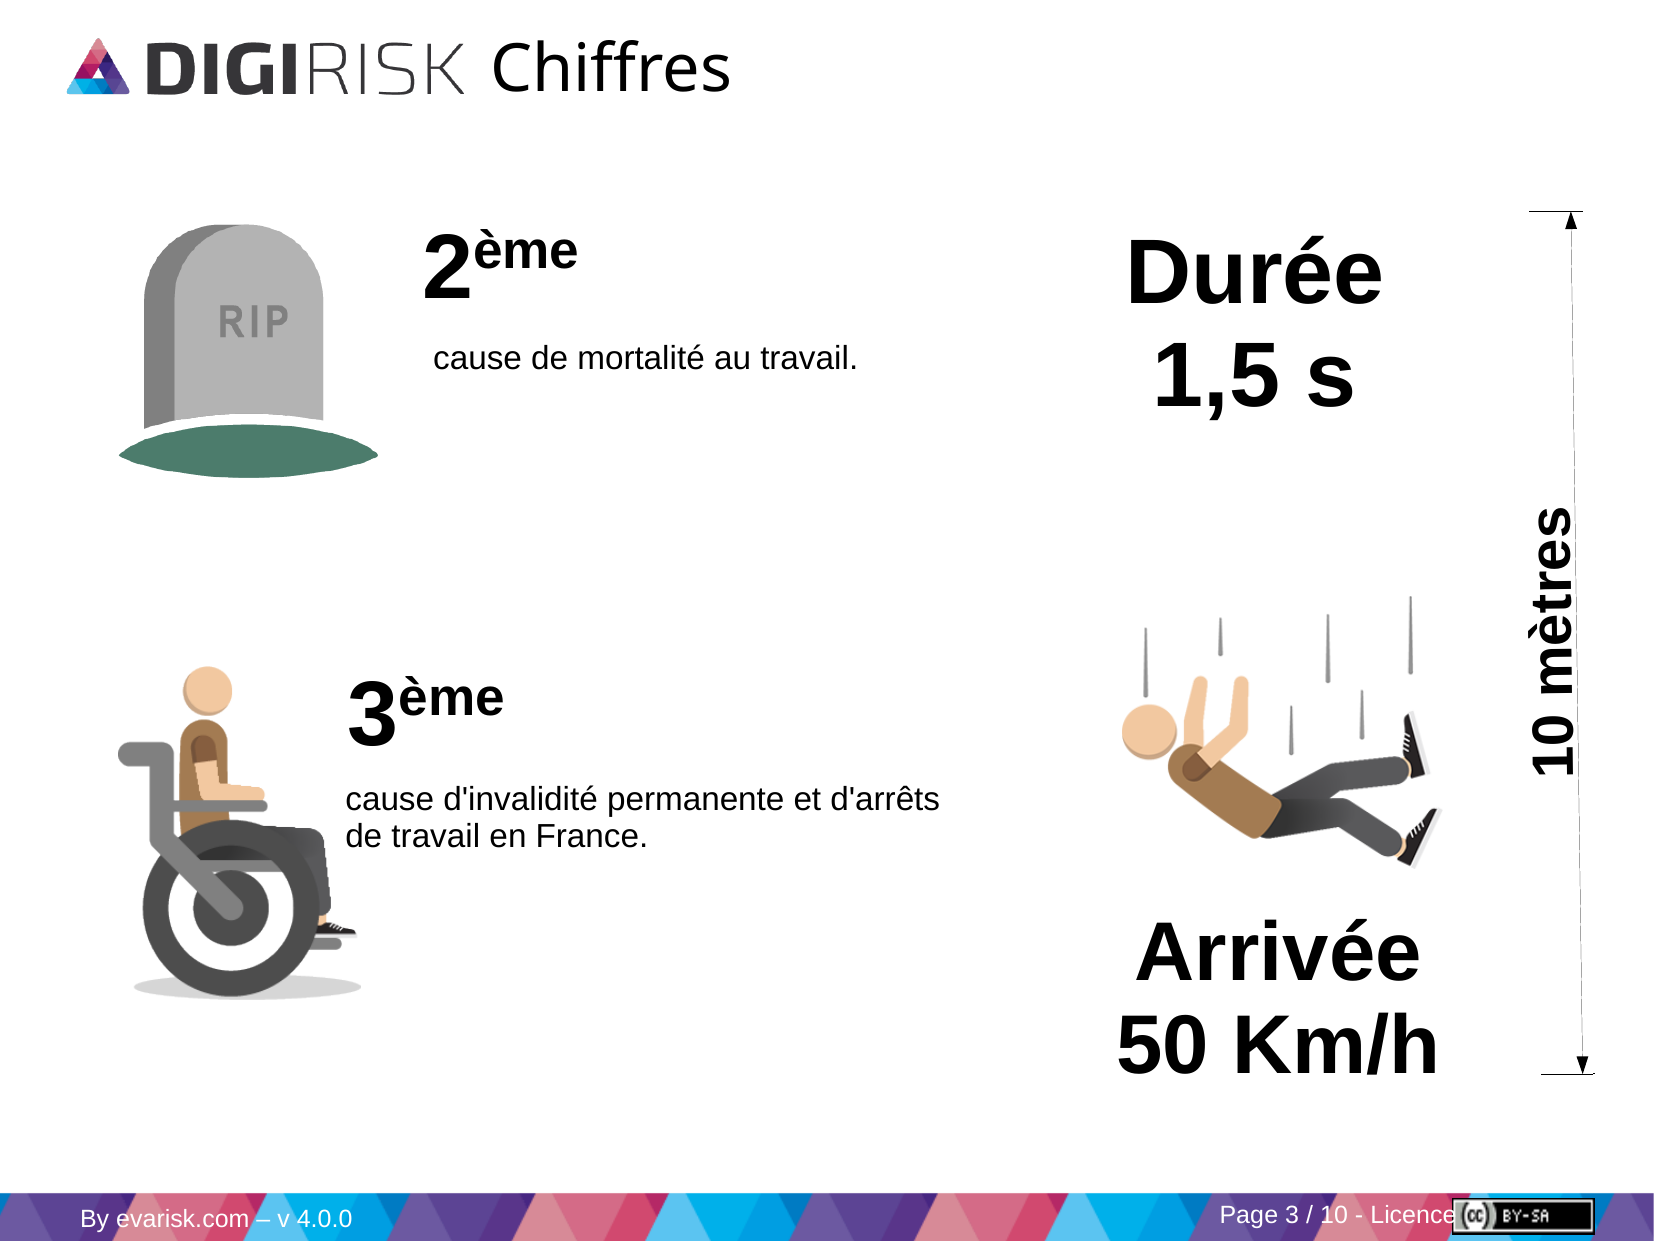

# Chiffres
2ème
Durée
1,5 s
cause de mortalité au travail.
3ème
cause d'invalidité permanente et d'arrêts de travail en France.
Arrivée
50 Km/h